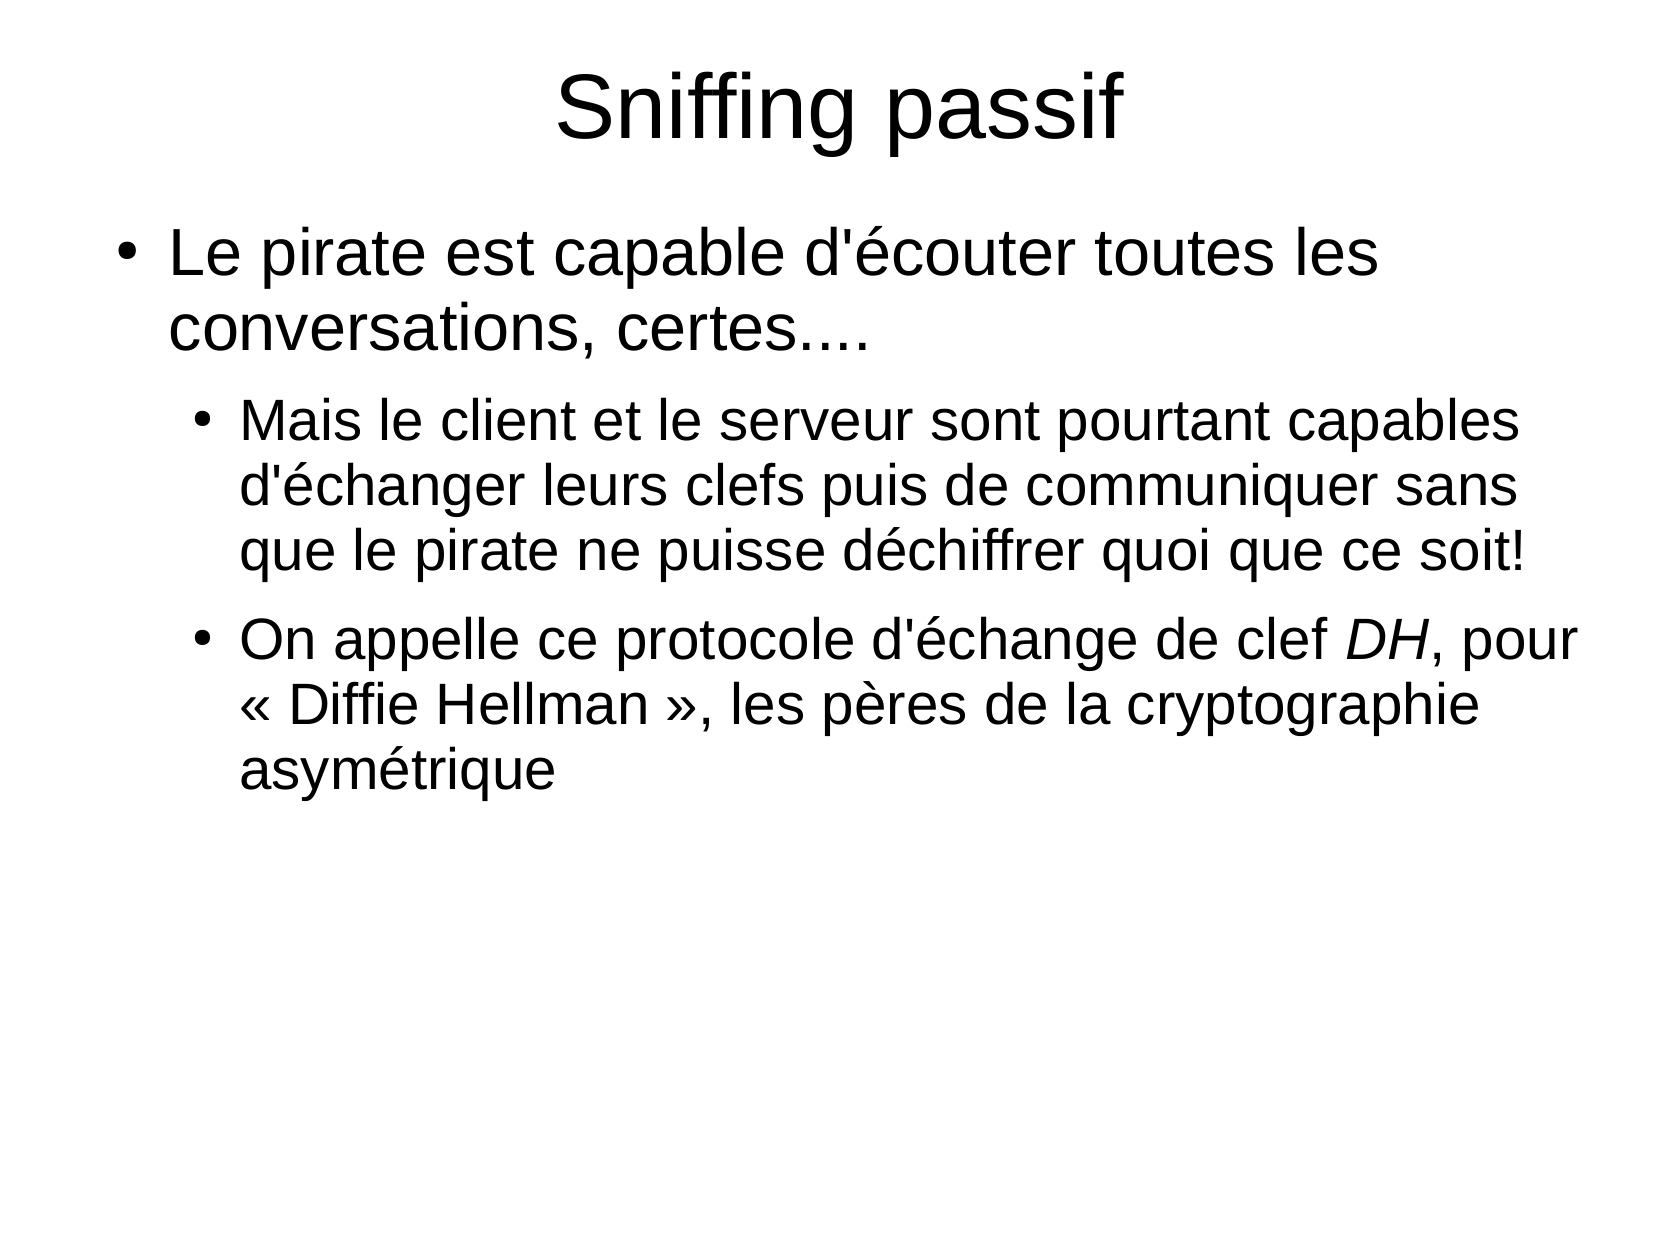

# Sniffing passif
Le pirate est capable d'écouter toutes les conversations, certes....
Mais le client et le serveur sont pourtant capables d'échanger leurs clefs puis de communiquer sans que le pirate ne puisse déchiffrer quoi que ce soit!
On appelle ce protocole d'échange de clef DH, pour « Diffie Hellman », les pères de la cryptographie asymétrique